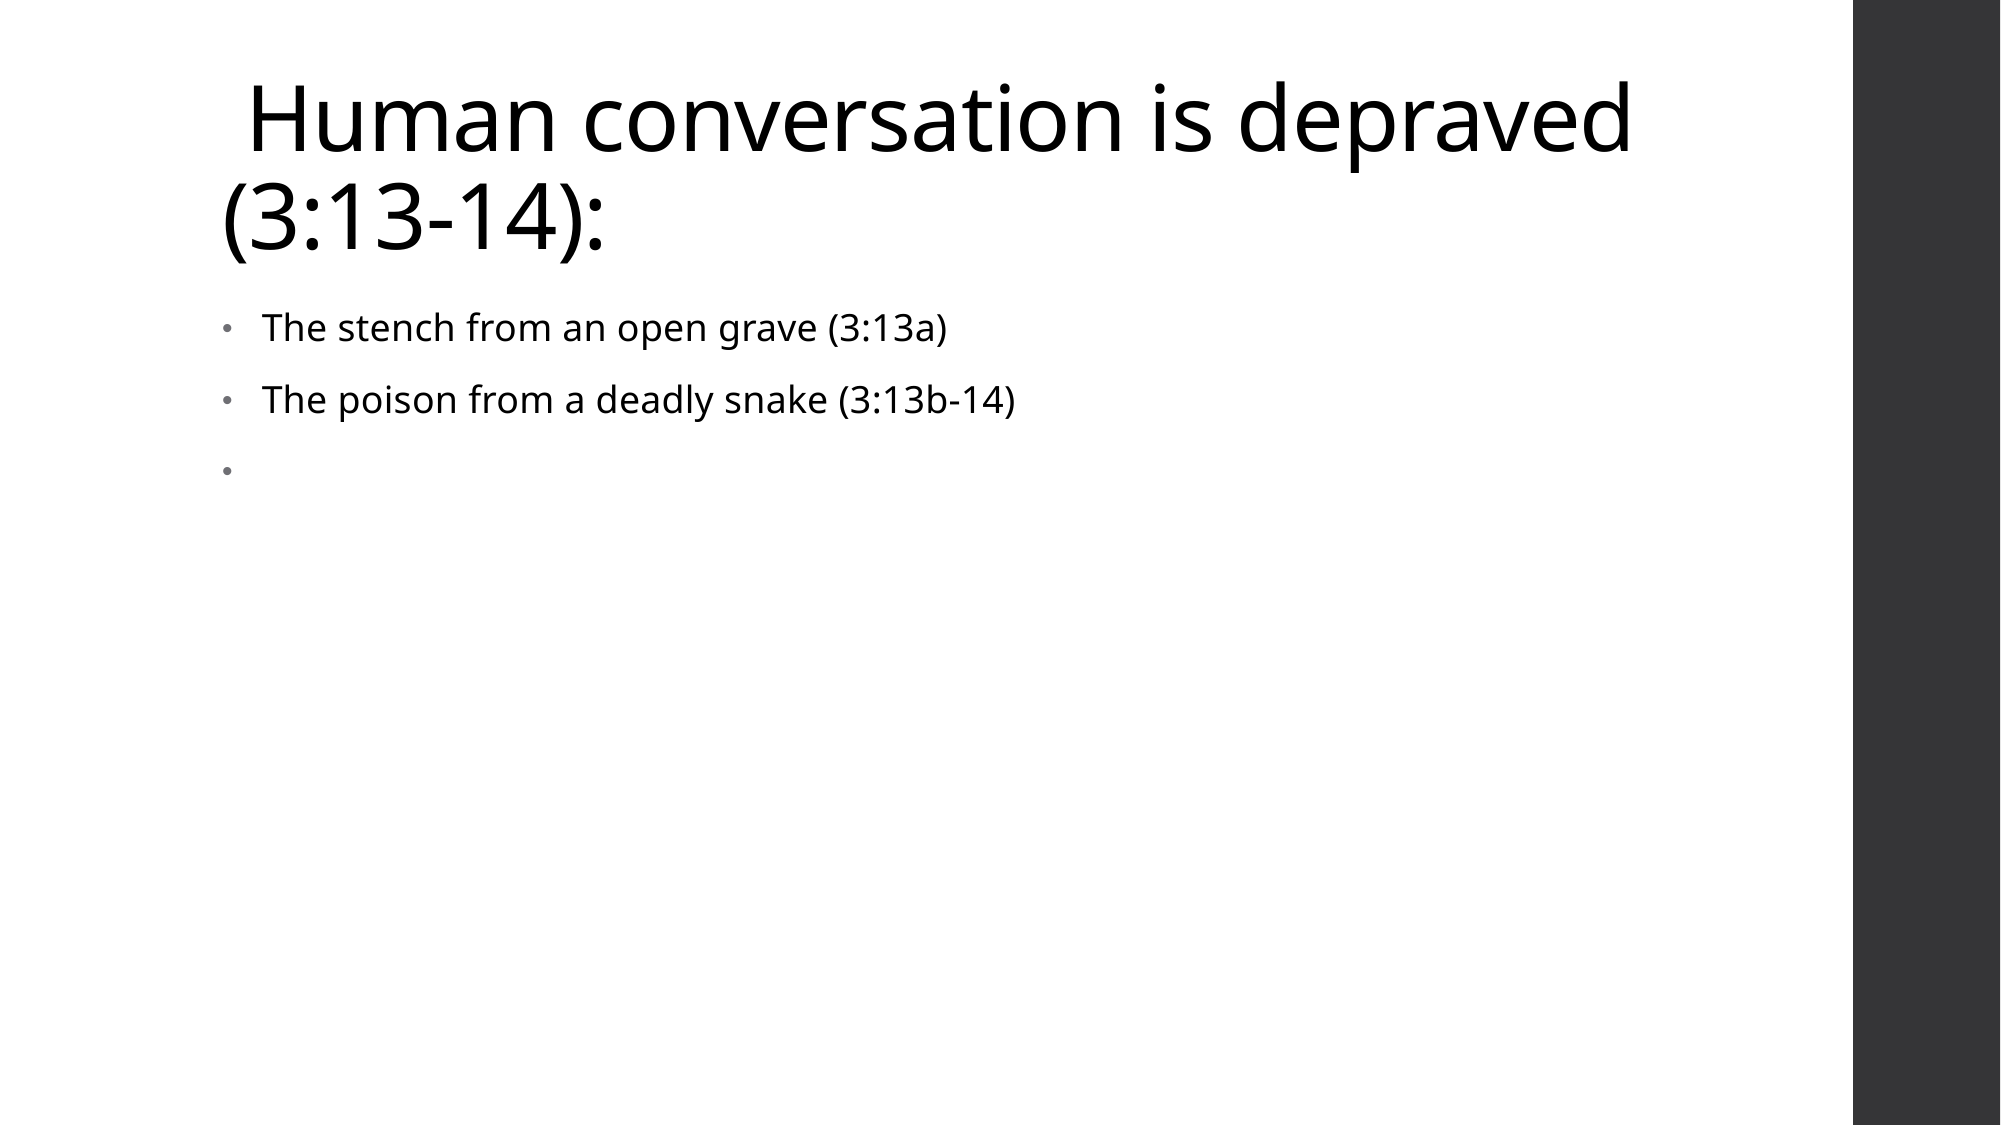

# Human conversation is depraved (3:13-14):
 The stench from an open grave (3:13a)
 The poison from a deadly snake (3:13b-14)